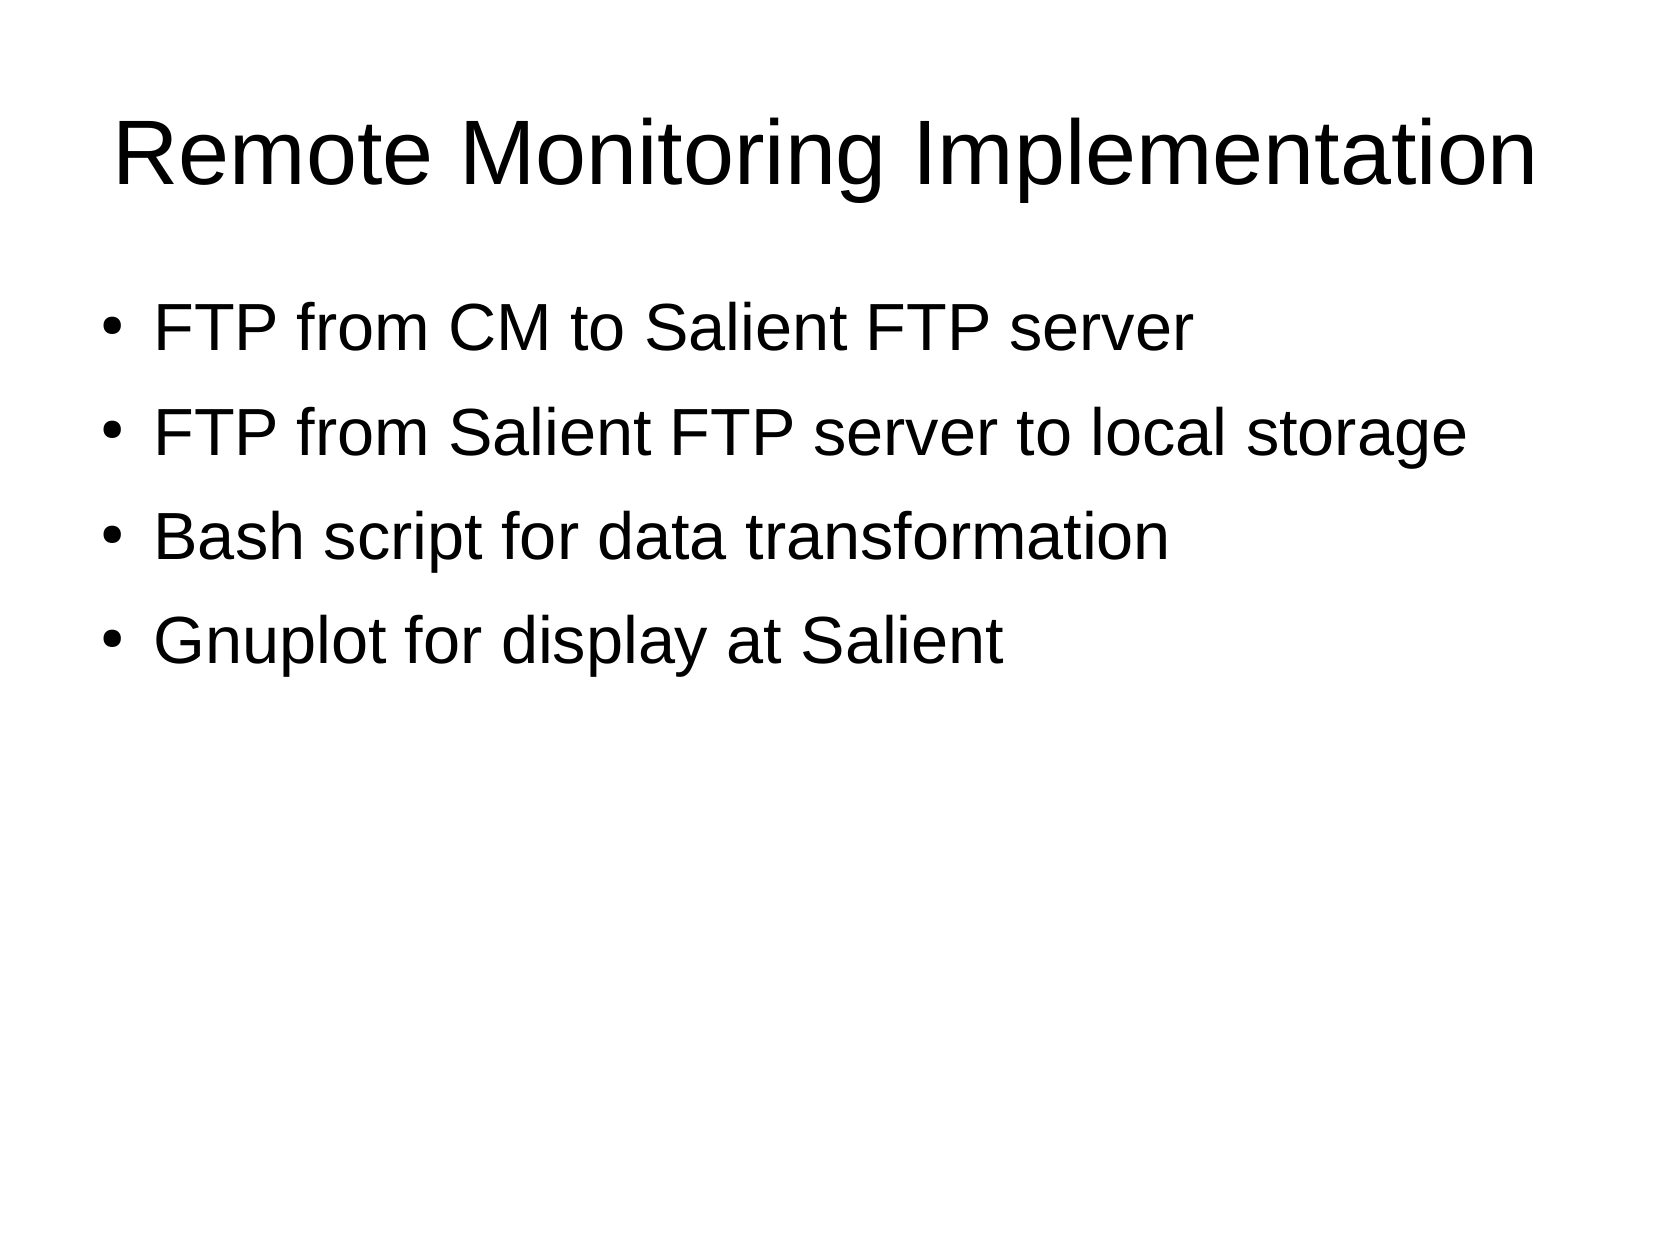

# Remote Monitoring Implementation
FTP from CM to Salient FTP server
FTP from Salient FTP server to local storage
Bash script for data transformation
Gnuplot for display at Salient